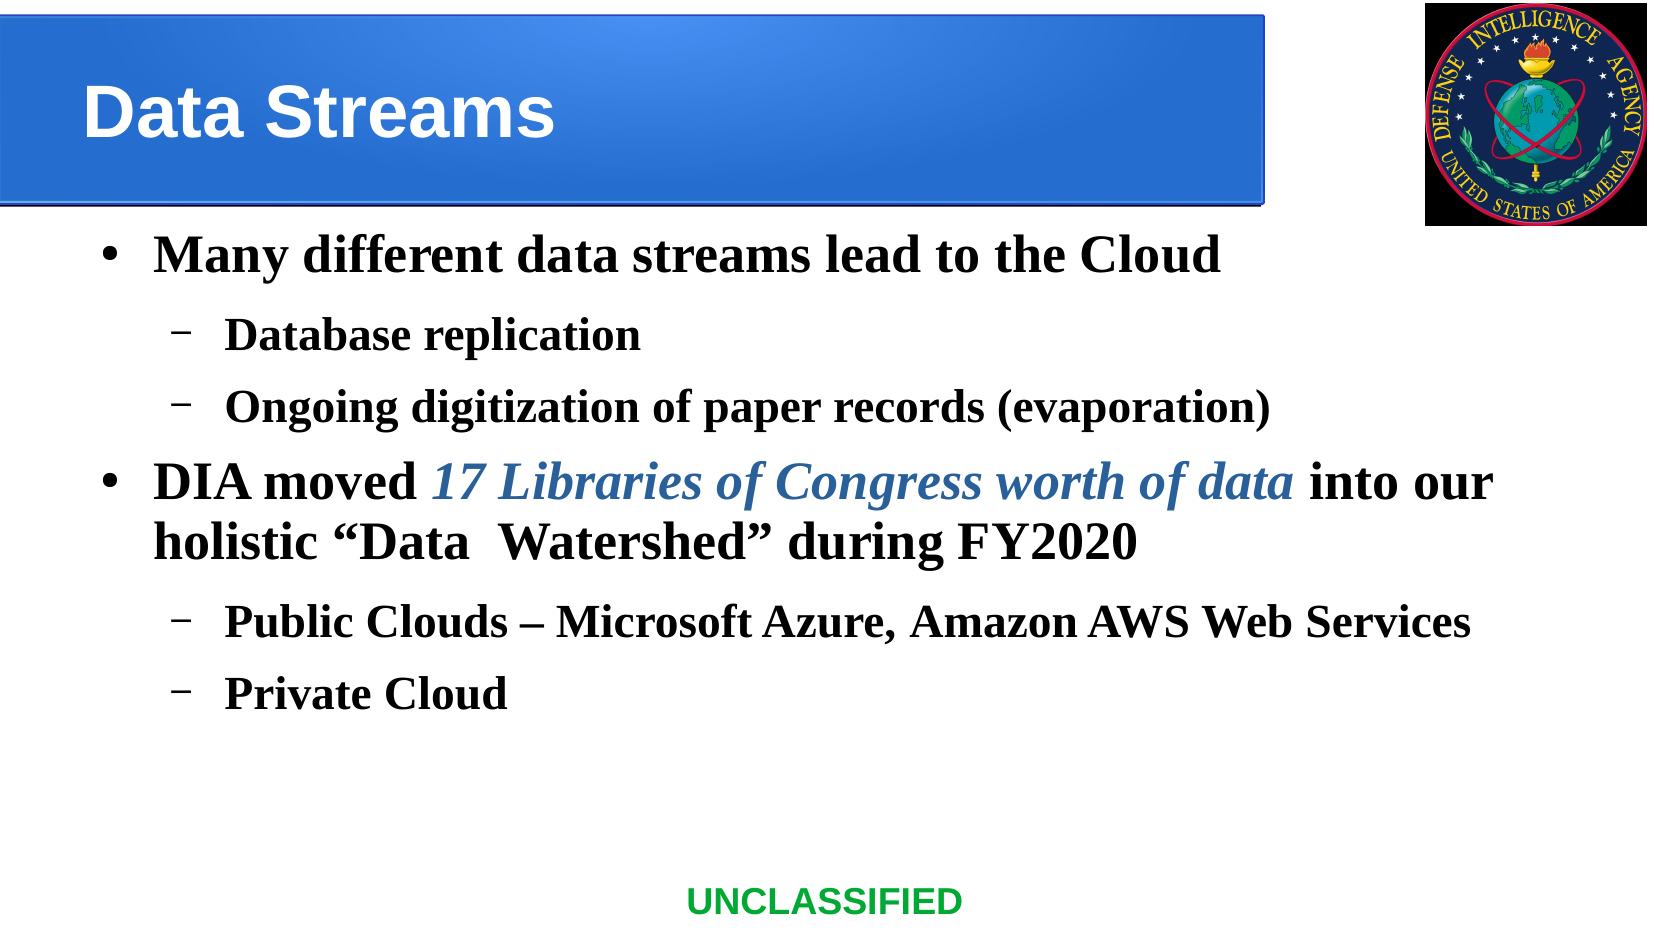

# Data Streams
Many different data streams lead to the Cloud
Database replication
Ongoing digitization of paper records (evaporation)
DIA moved 17 Libraries of Congress worth of data into our holistic “Data Watershed” during FY2020
Public Clouds – Microsoft Azure, Amazon AWS Web Services
Private Cloud
UNCLASSIFIED